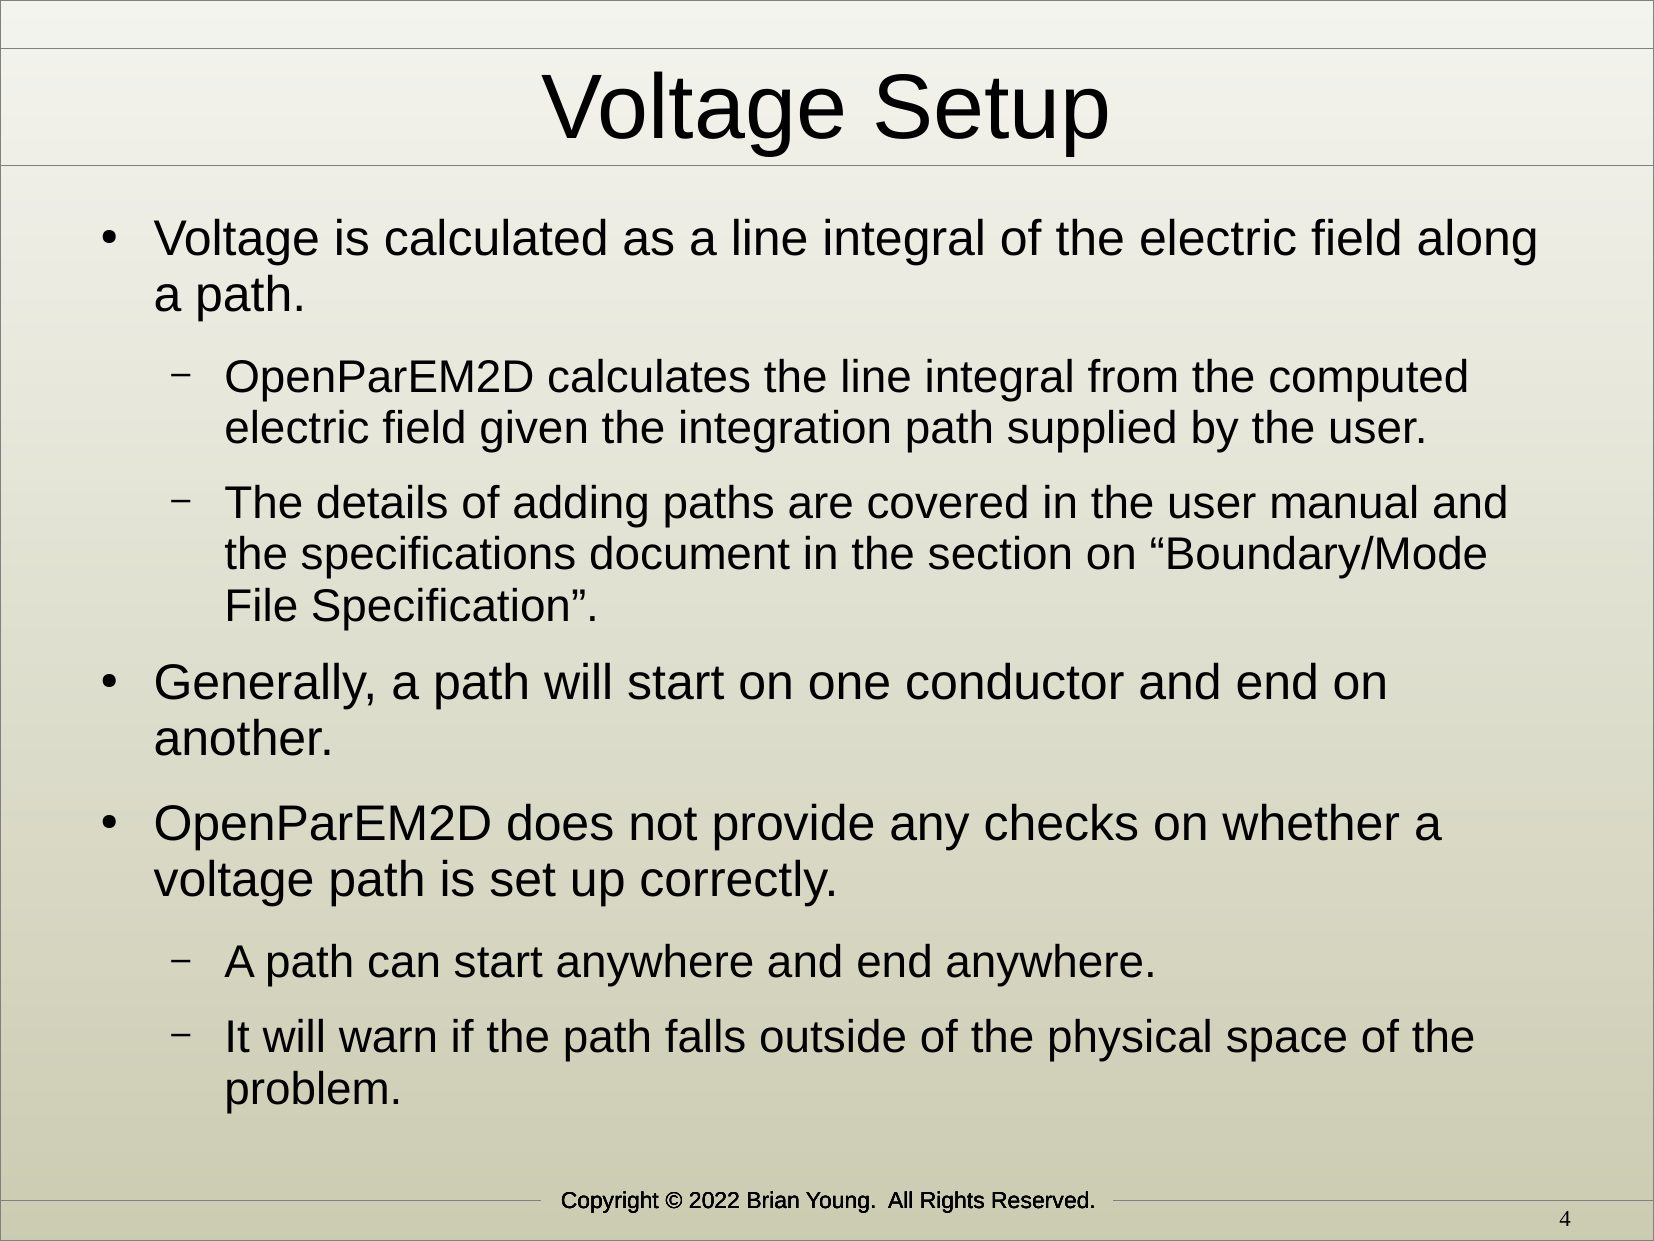

# Voltage Setup
Voltage is calculated as a line integral of the electric field along a path.
OpenParEM2D calculates the line integral from the computed electric field given the integration path supplied by the user.
The details of adding paths are covered in the user manual and the specifications document in the section on “Boundary/Mode File Specification”.
Generally, a path will start on one conductor and end on another.
OpenParEM2D does not provide any checks on whether a voltage path is set up correctly.
A path can start anywhere and end anywhere.
It will warn if the path falls outside of the physical space of the problem.
4